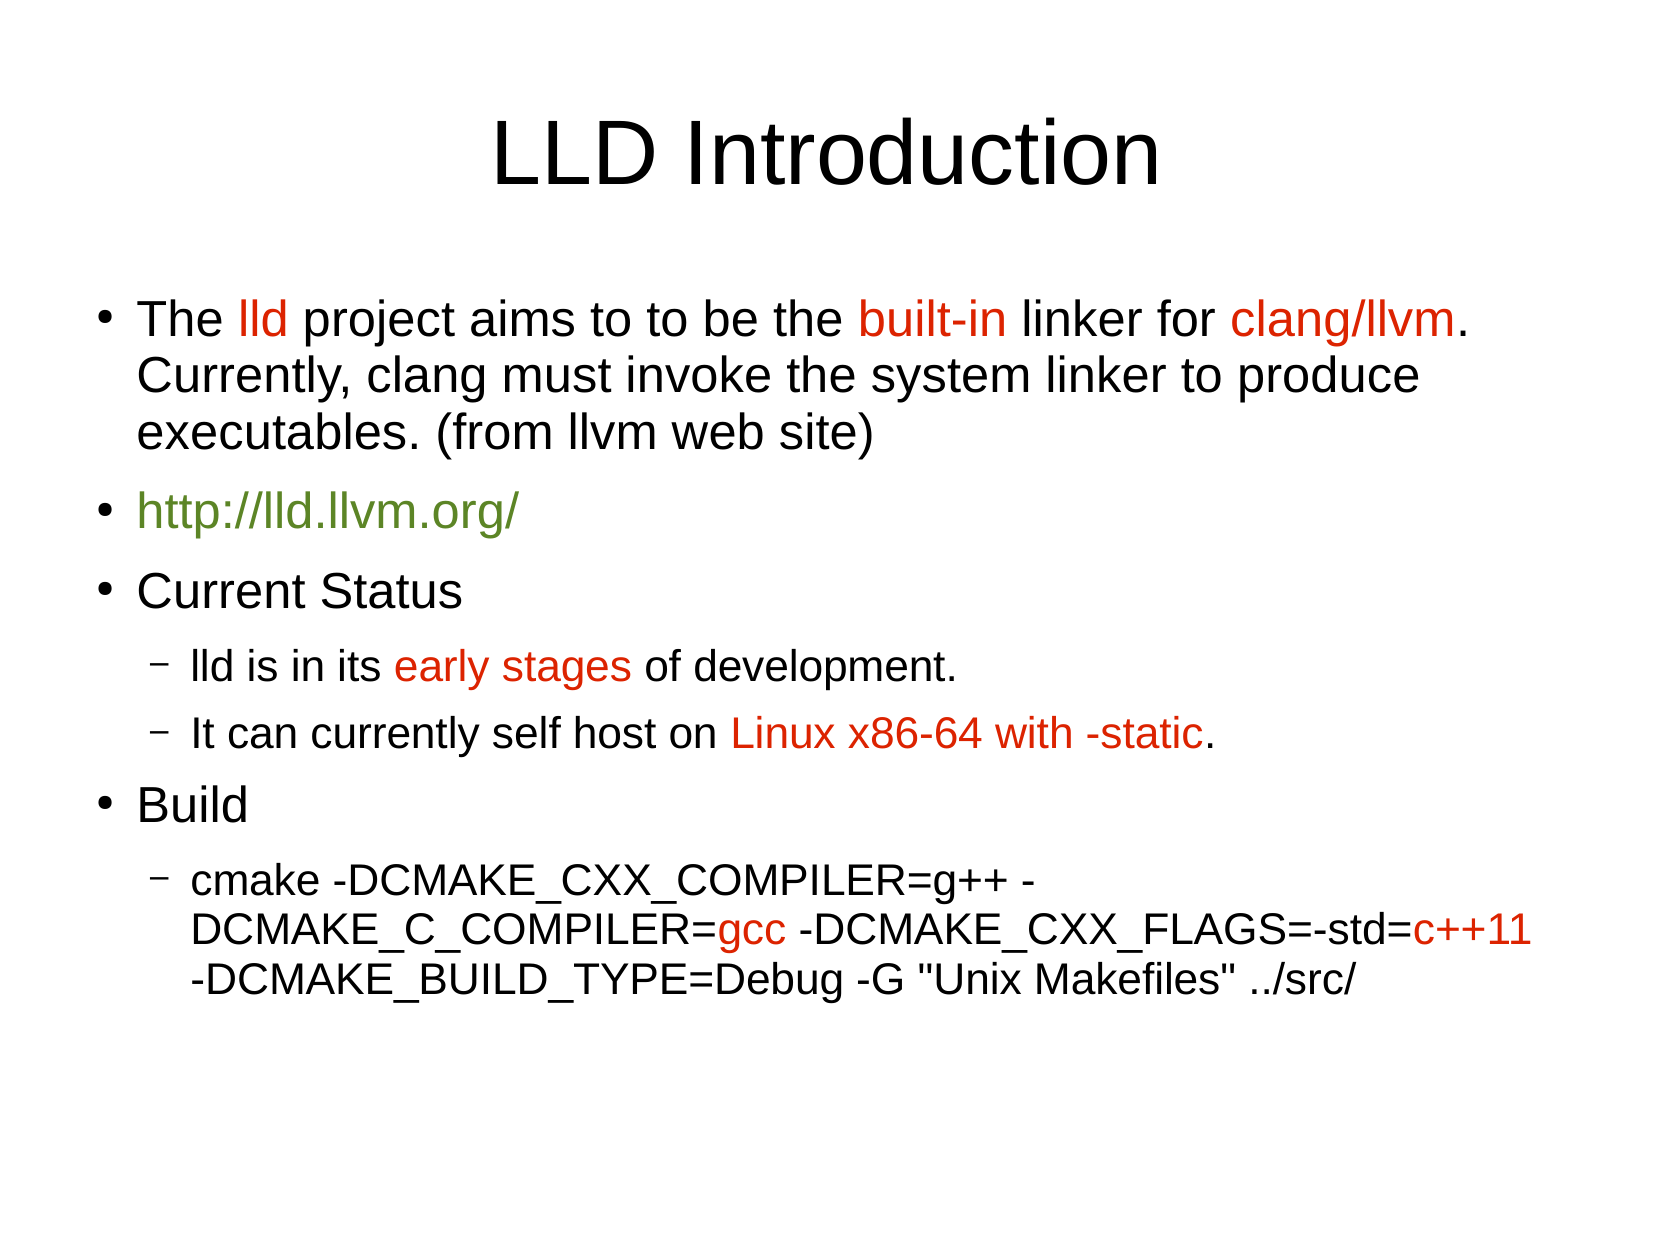

# LLD Introduction
The lld project aims to to be the built-in linker for clang/llvm. Currently, clang must invoke the system linker to produce executables. (from llvm web site)
http://lld.llvm.org/
Current Status
lld is in its early stages of development.
It can currently self host on Linux x86-64 with -static.
Build
cmake -DCMAKE_CXX_COMPILER=g++ -DCMAKE_C_COMPILER=gcc -DCMAKE_CXX_FLAGS=-std=c++11 -DCMAKE_BUILD_TYPE=Debug -G "Unix Makefiles" ../src/